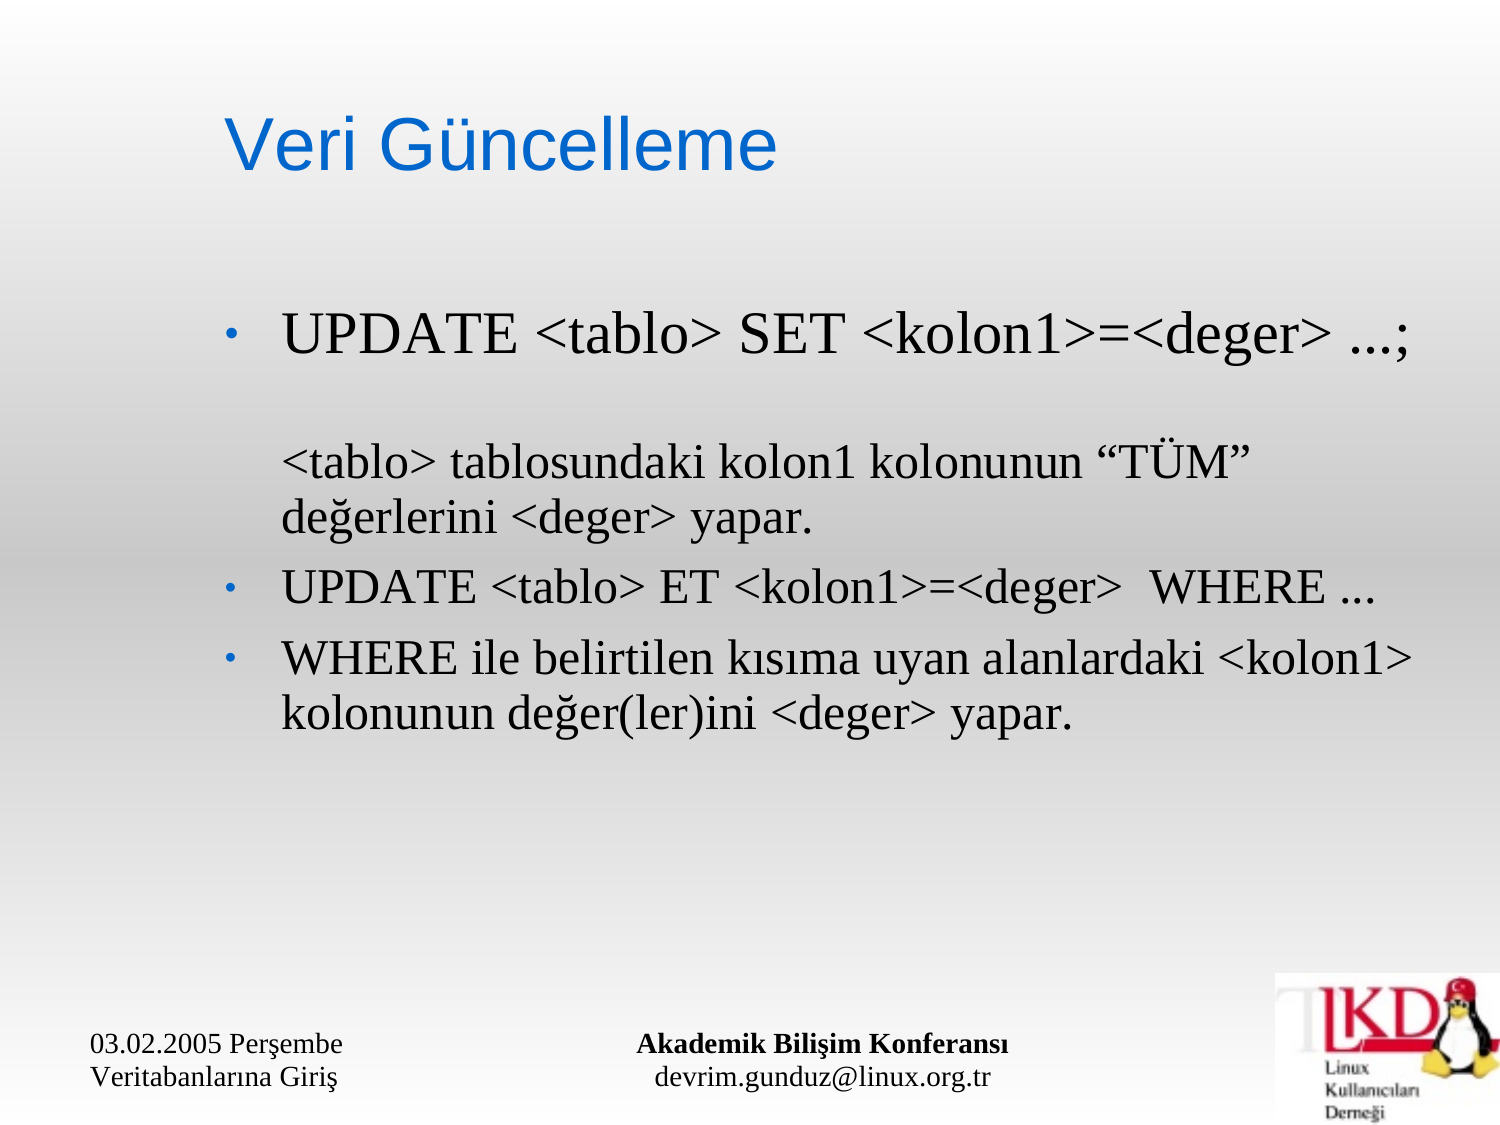

# Veri Güncelleme
UPDATE <tablo> SET <kolon1>=<deger> ...;
<tablo> tablosundaki kolon1 kolonunun “TÜM” değerlerini <deger> yapar.
UPDATE <tablo> ET <kolon1>=<deger> WHERE ...
WHERE ile belirtilen kısıma uyan alanlardaki <kolon1> kolonunun değer(ler)ini <deger> yapar.